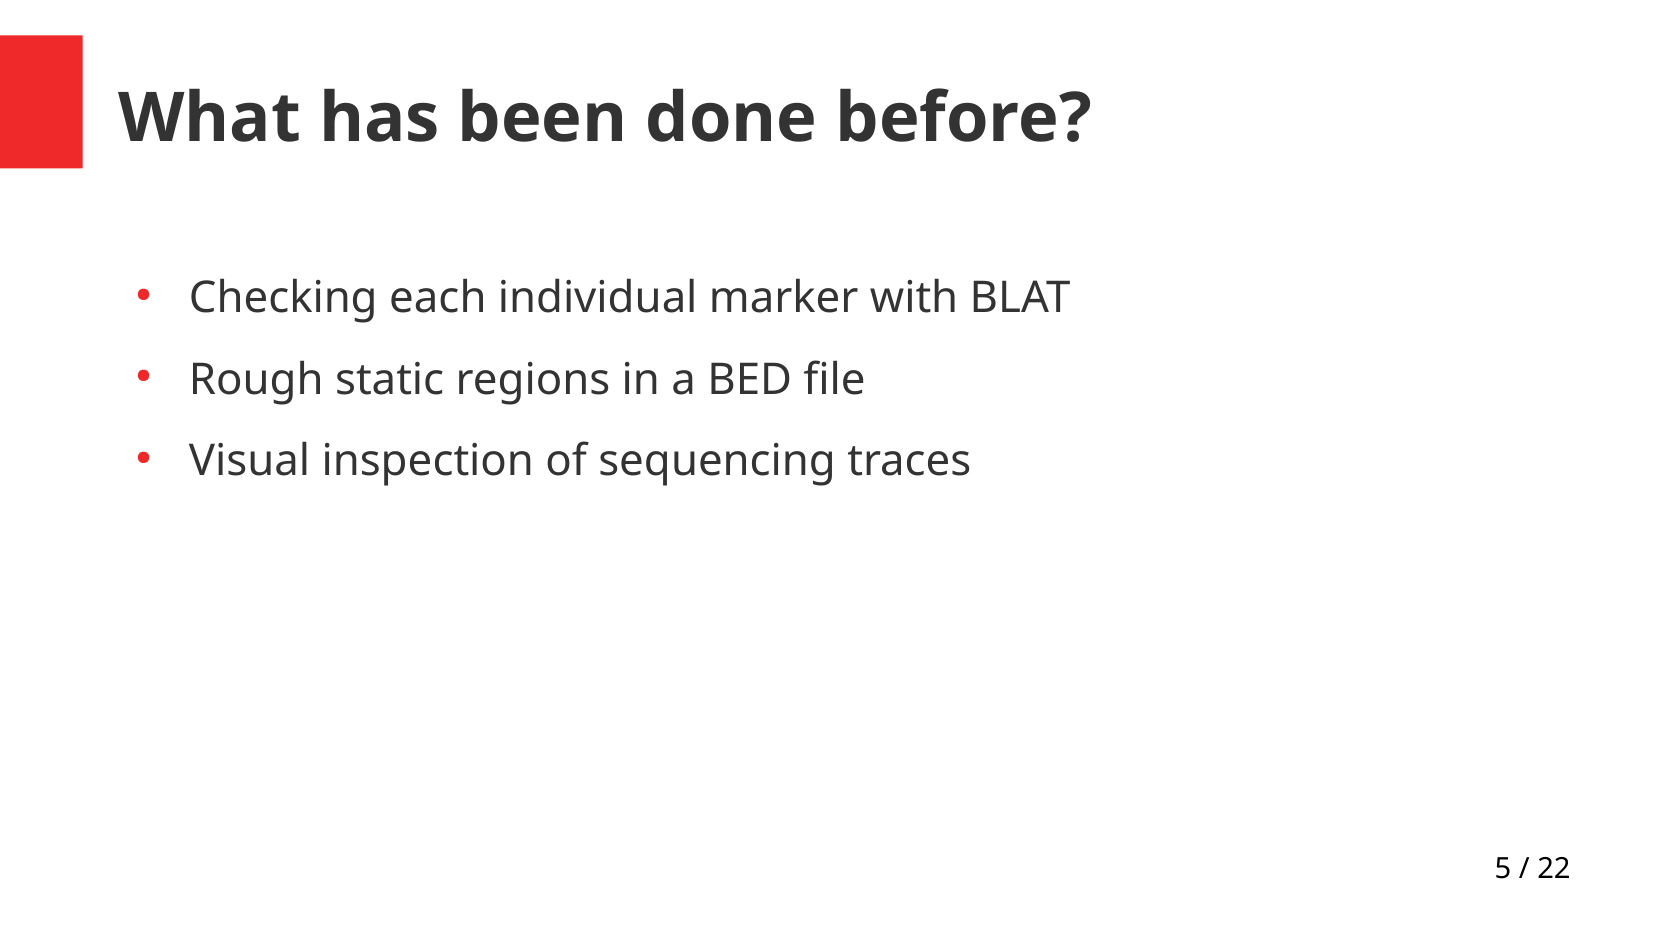

# What has been done before?
Checking each individual marker with BLAT
Rough static regions in a BED file
Visual inspection of sequencing traces
5